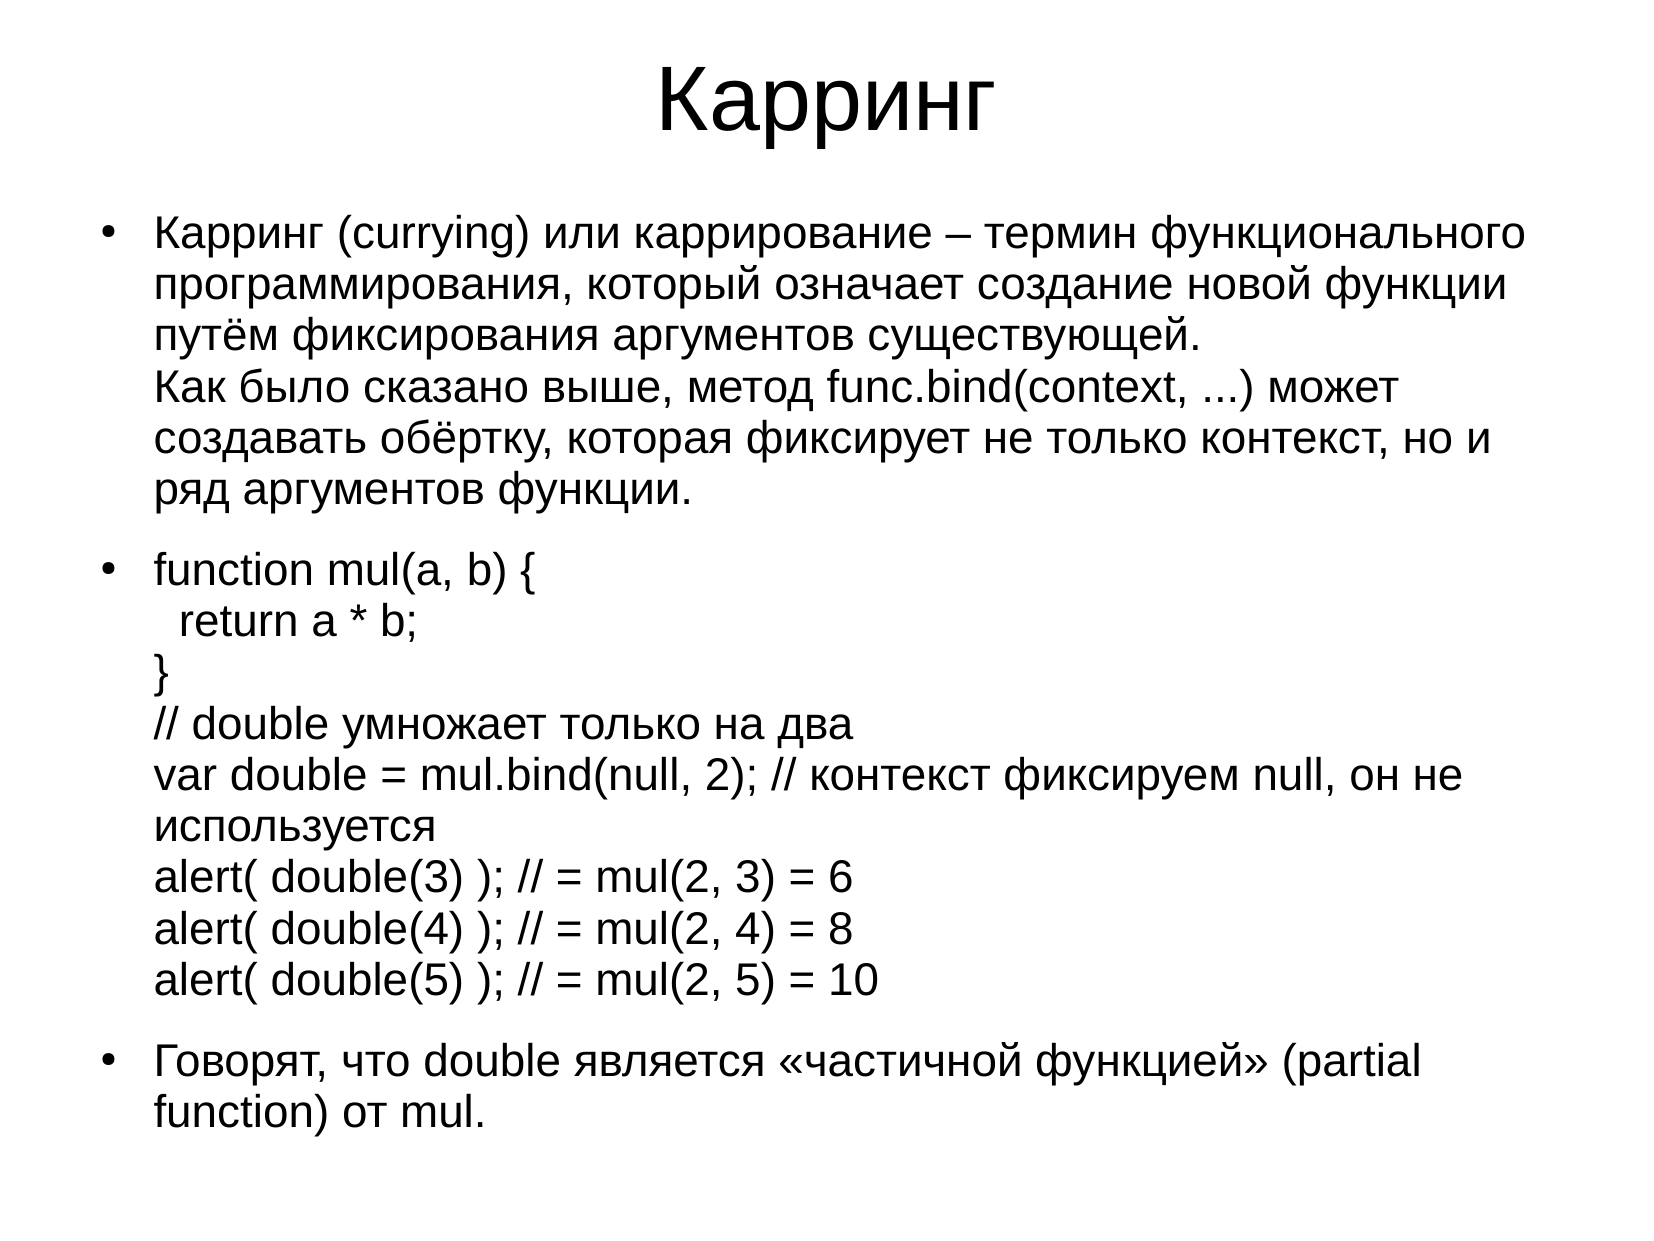

# Карринг
Карринг (currying) или каррирование – термин функционального программирования, который означает создание новой функции путём фиксирования аргументов существующей.
Как было сказано выше, метод func.bind(context, ...) может создавать обёртку, которая фиксирует не только контекст, но и ряд аргументов функции.
function mul(a, b) {
 return a * b;
}
// double умножает только на два
var double = mul.bind(null, 2); // контекст фиксируем null, он не используется
alert( double(3) ); // = mul(2, 3) = 6
alert( double(4) ); // = mul(2, 4) = 8
alert( double(5) ); // = mul(2, 5) = 10
Говорят, что double является «частичной функцией» (partial function) от mul.